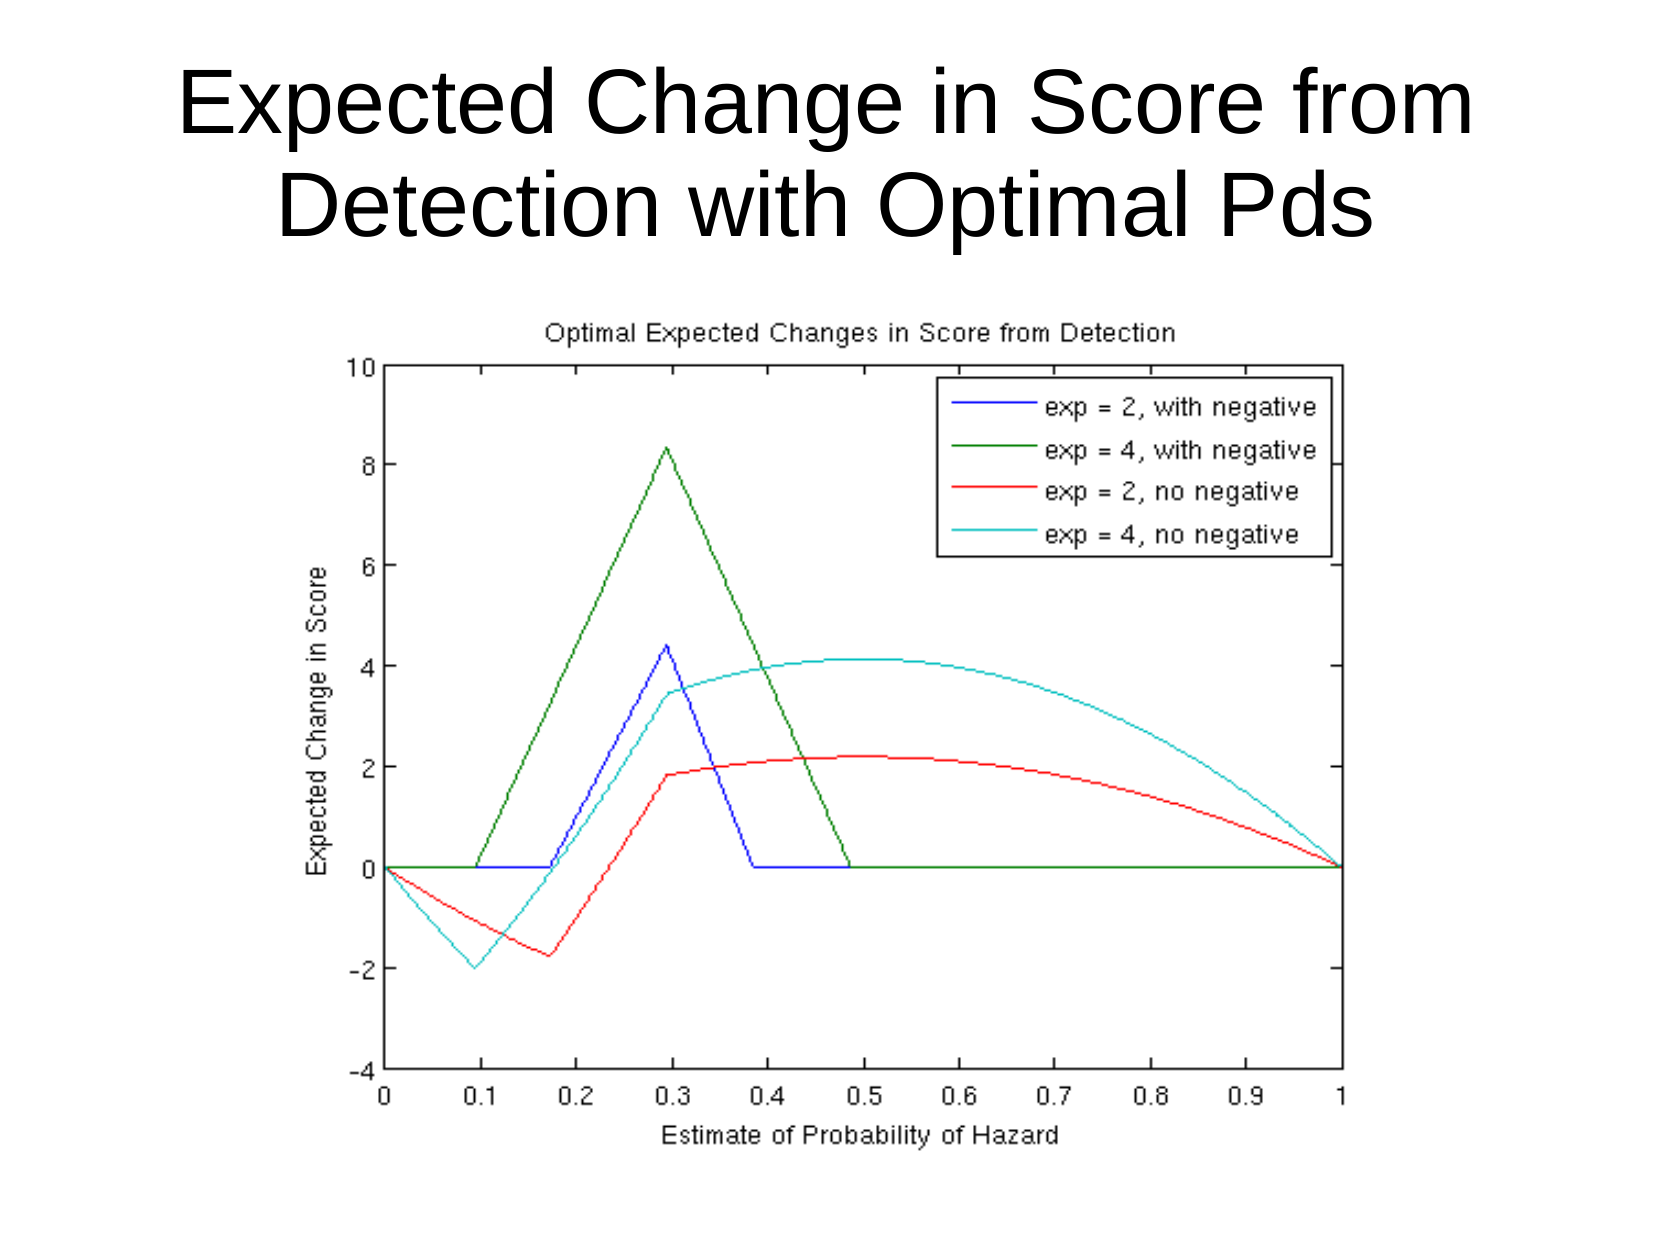

# Expected Change in Score from Detection with Optimal Pds